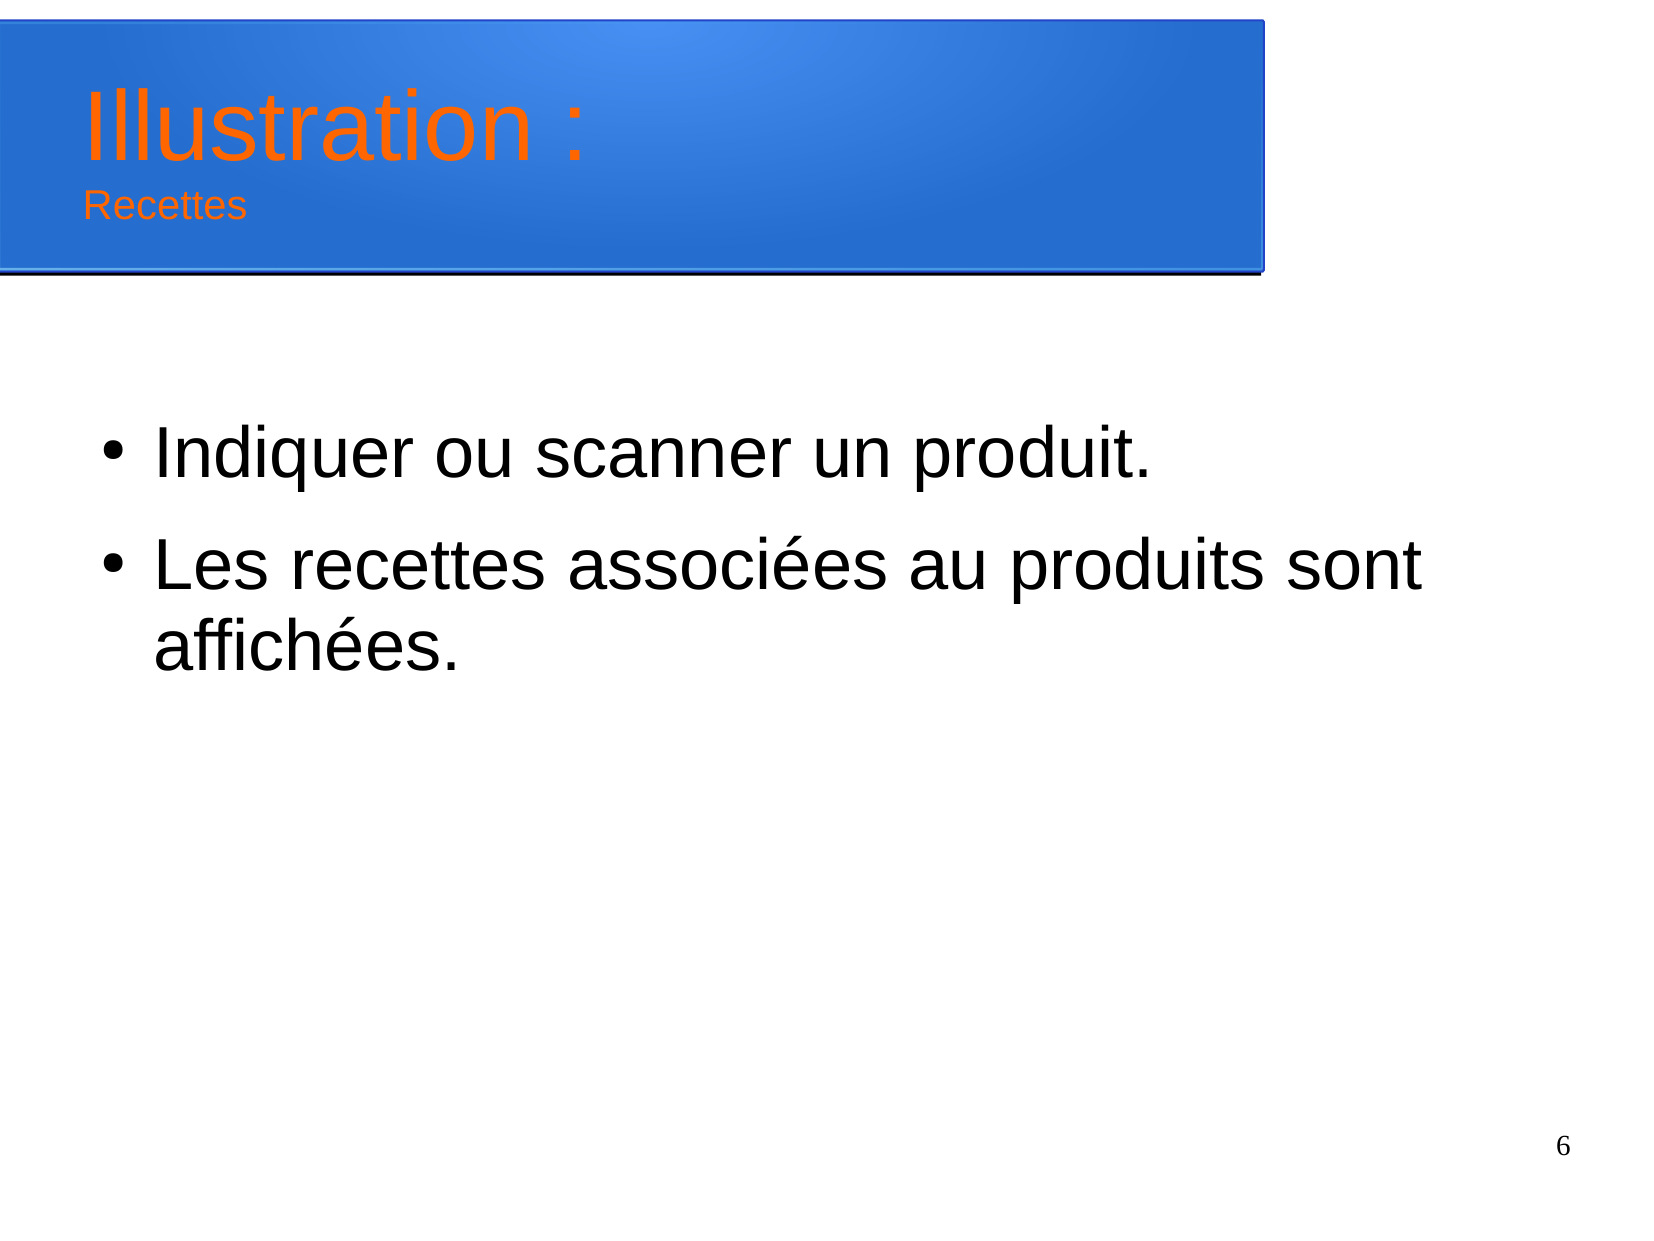

# Illustration : Recettes
Indiquer ou scanner un produit.
Les recettes associées au produits sont affichées.
6